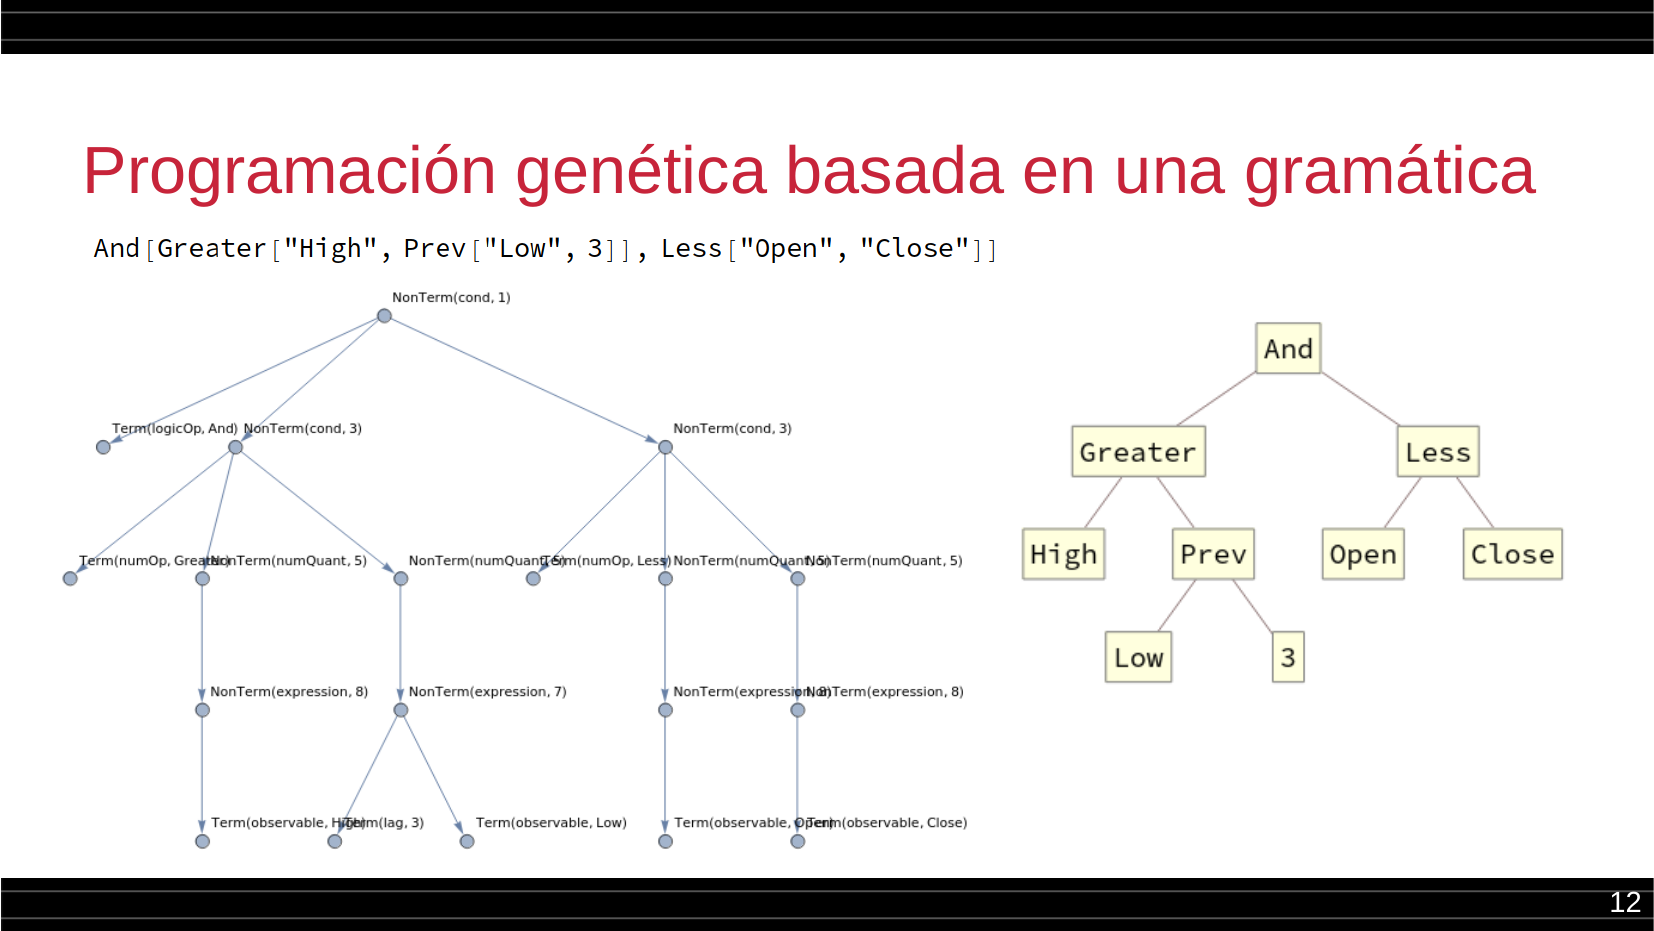

# Programación genética basada en una gramática